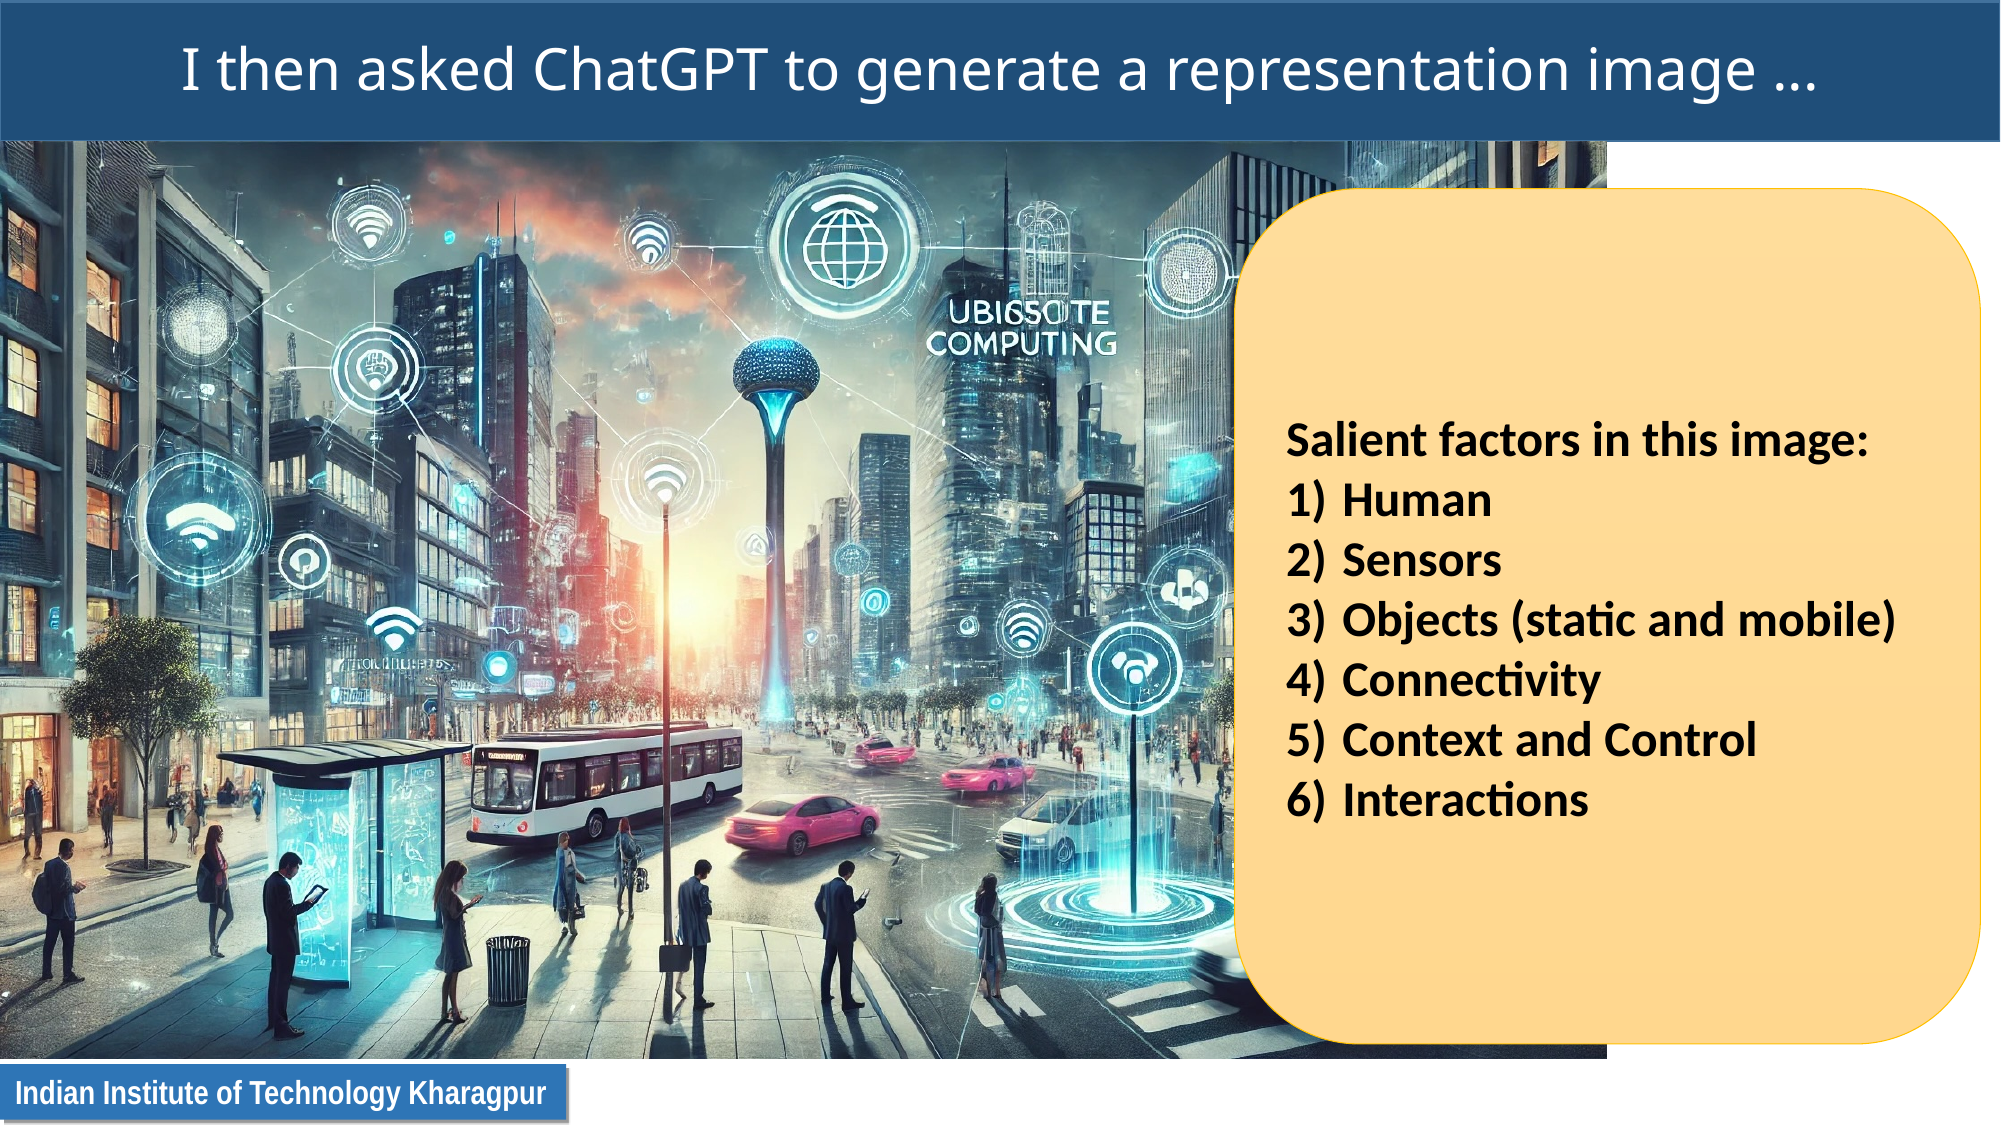

# I then asked ChatGPT to generate a representation image ...
Salient factors in this image:
Human
Sensors
Objects (static and mobile)
Connectivity
Context and Control
Interactions